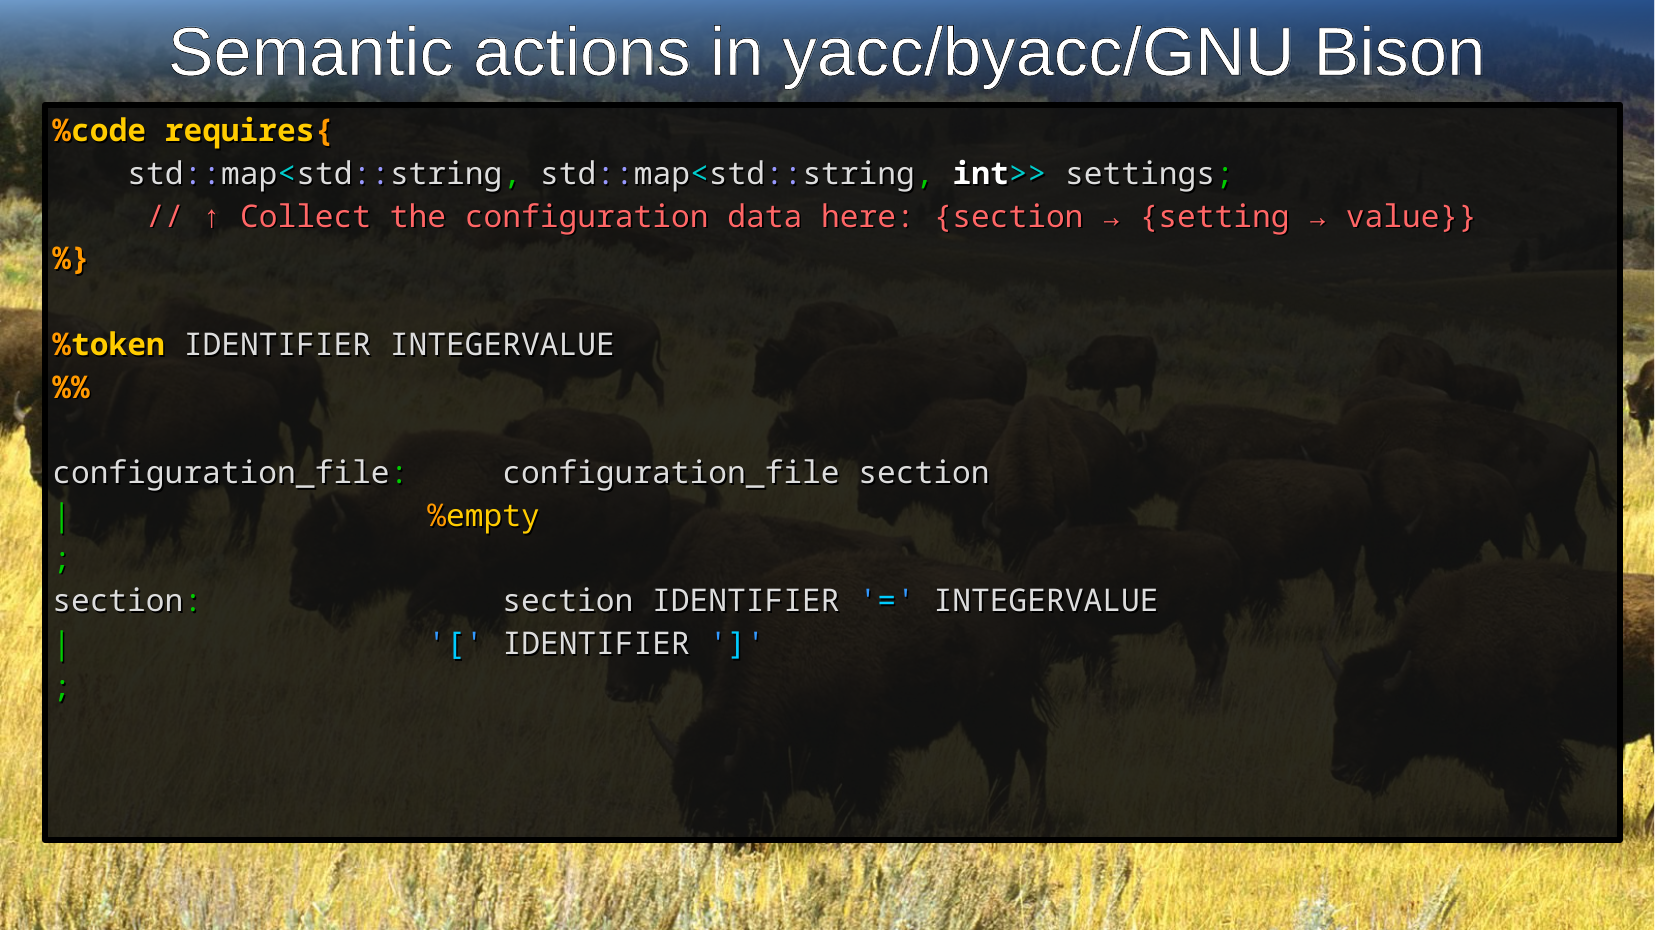

# Semantic actions in yacc/byacc/GNU Bison
%code requires{
	std::map<std::string, std::map<std::string, int>> settings;
 // ↑ Collect the configuration data here: {section → {setting → value}}
%}
%token IDENTIFIER INTEGERVALUE
%%
configuration_file:		configuration_file section
|					%empty
;
section:				section IDENTIFIER '=' INTEGERVALUE
|					'[' IDENTIFIER ']'
;